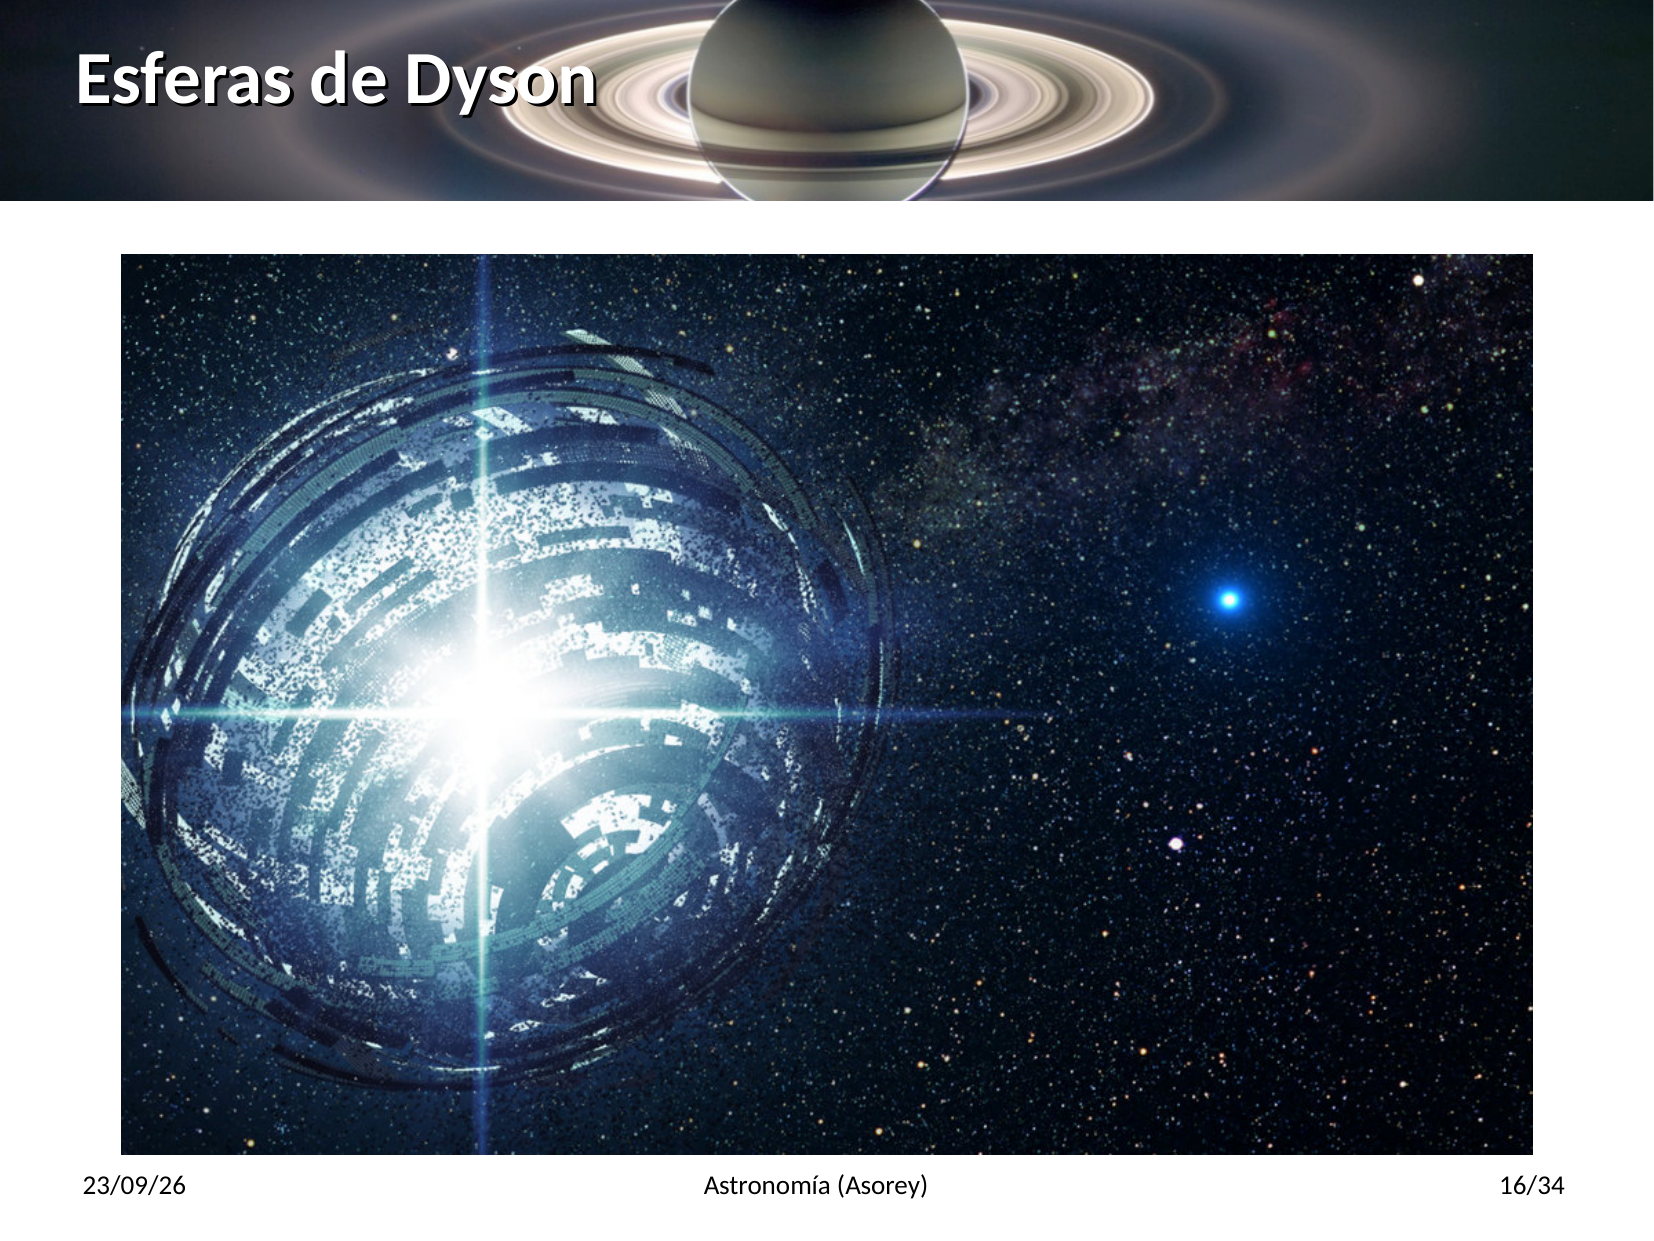

# Esferas de Dyson
Astronomía (Asorey)
16